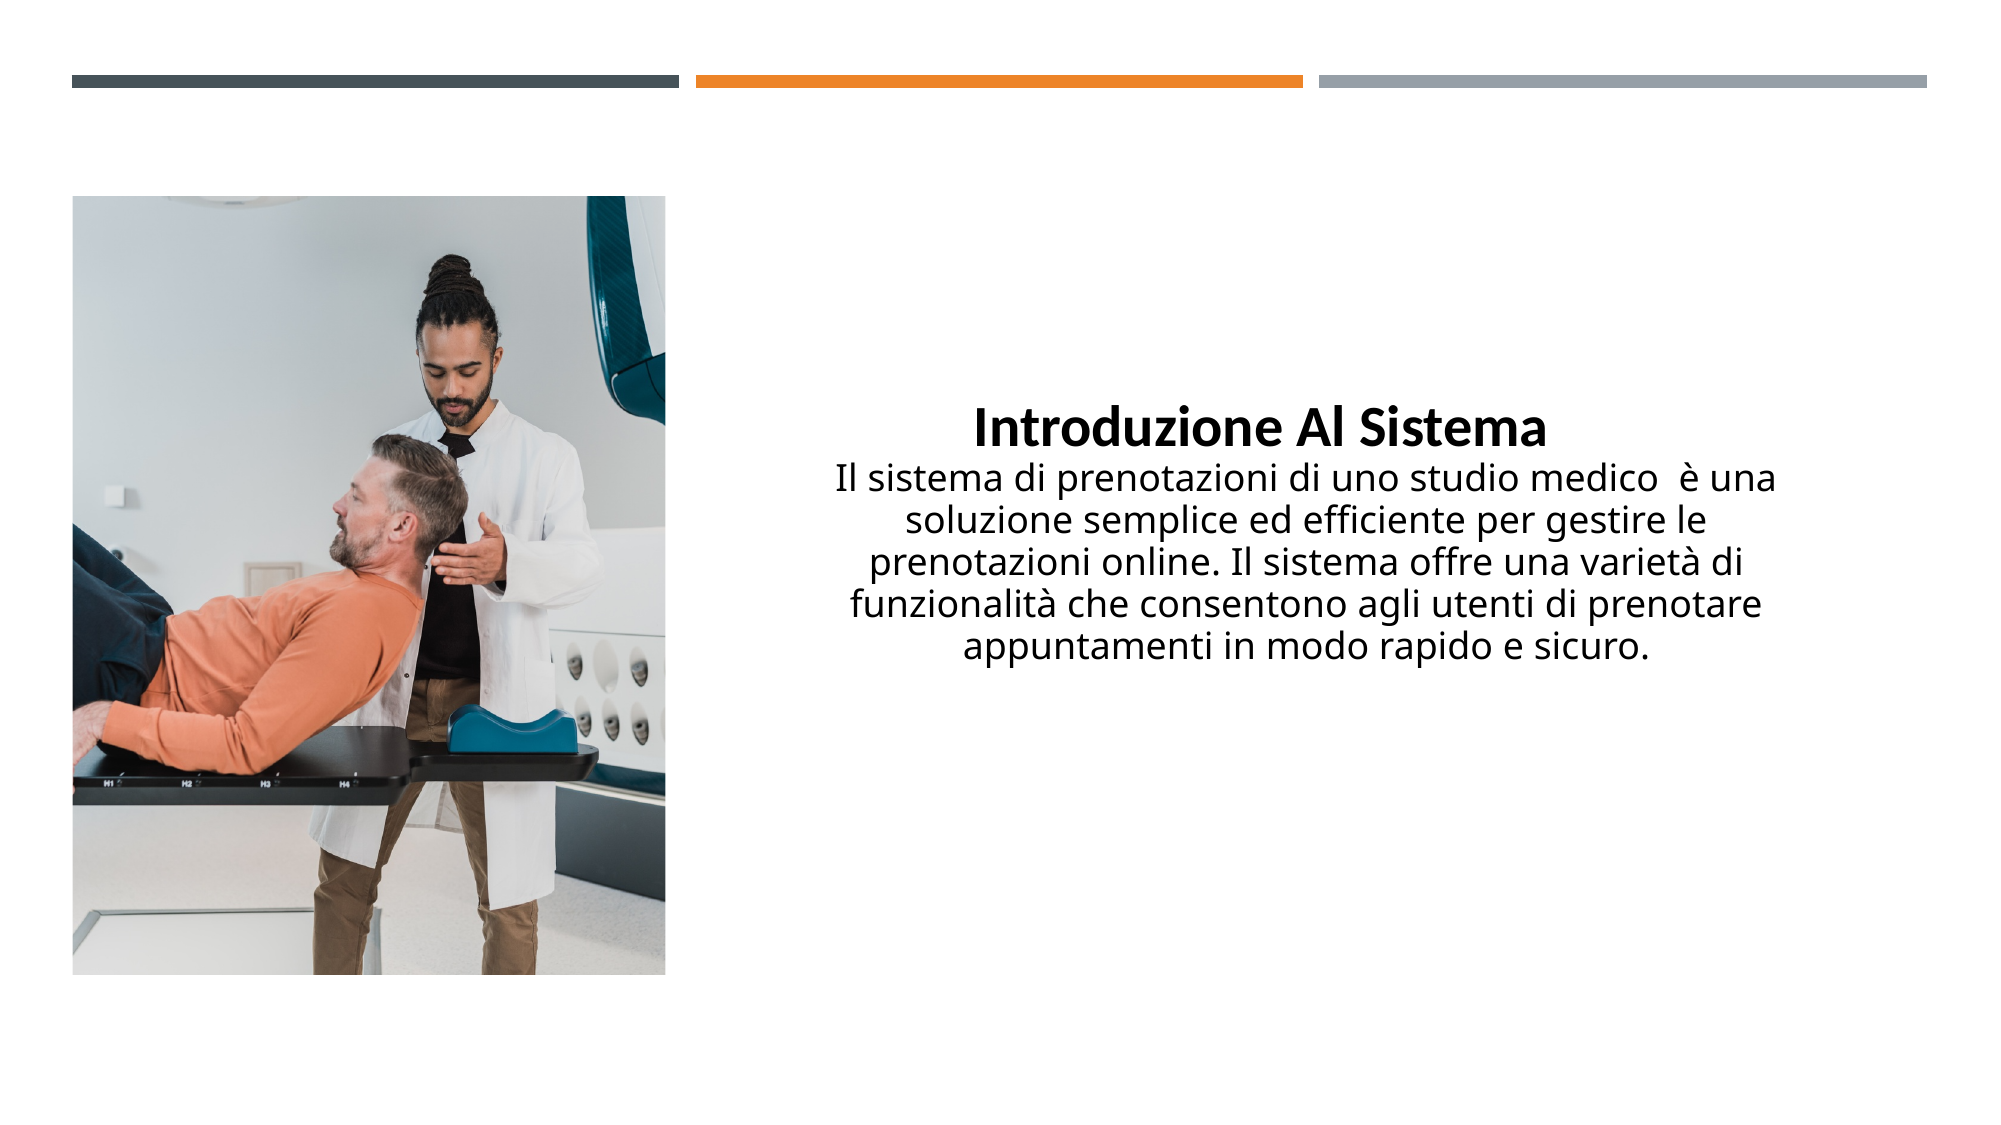

Introduzione Al Sistema
Il sistema di prenotazioni di uno studio medico è una soluzione semplice ed efficiente per gestire le prenotazioni online. Il sistema offre una varietà di funzionalità che consentono agli utenti di prenotare appuntamenti in modo rapido e sicuro.